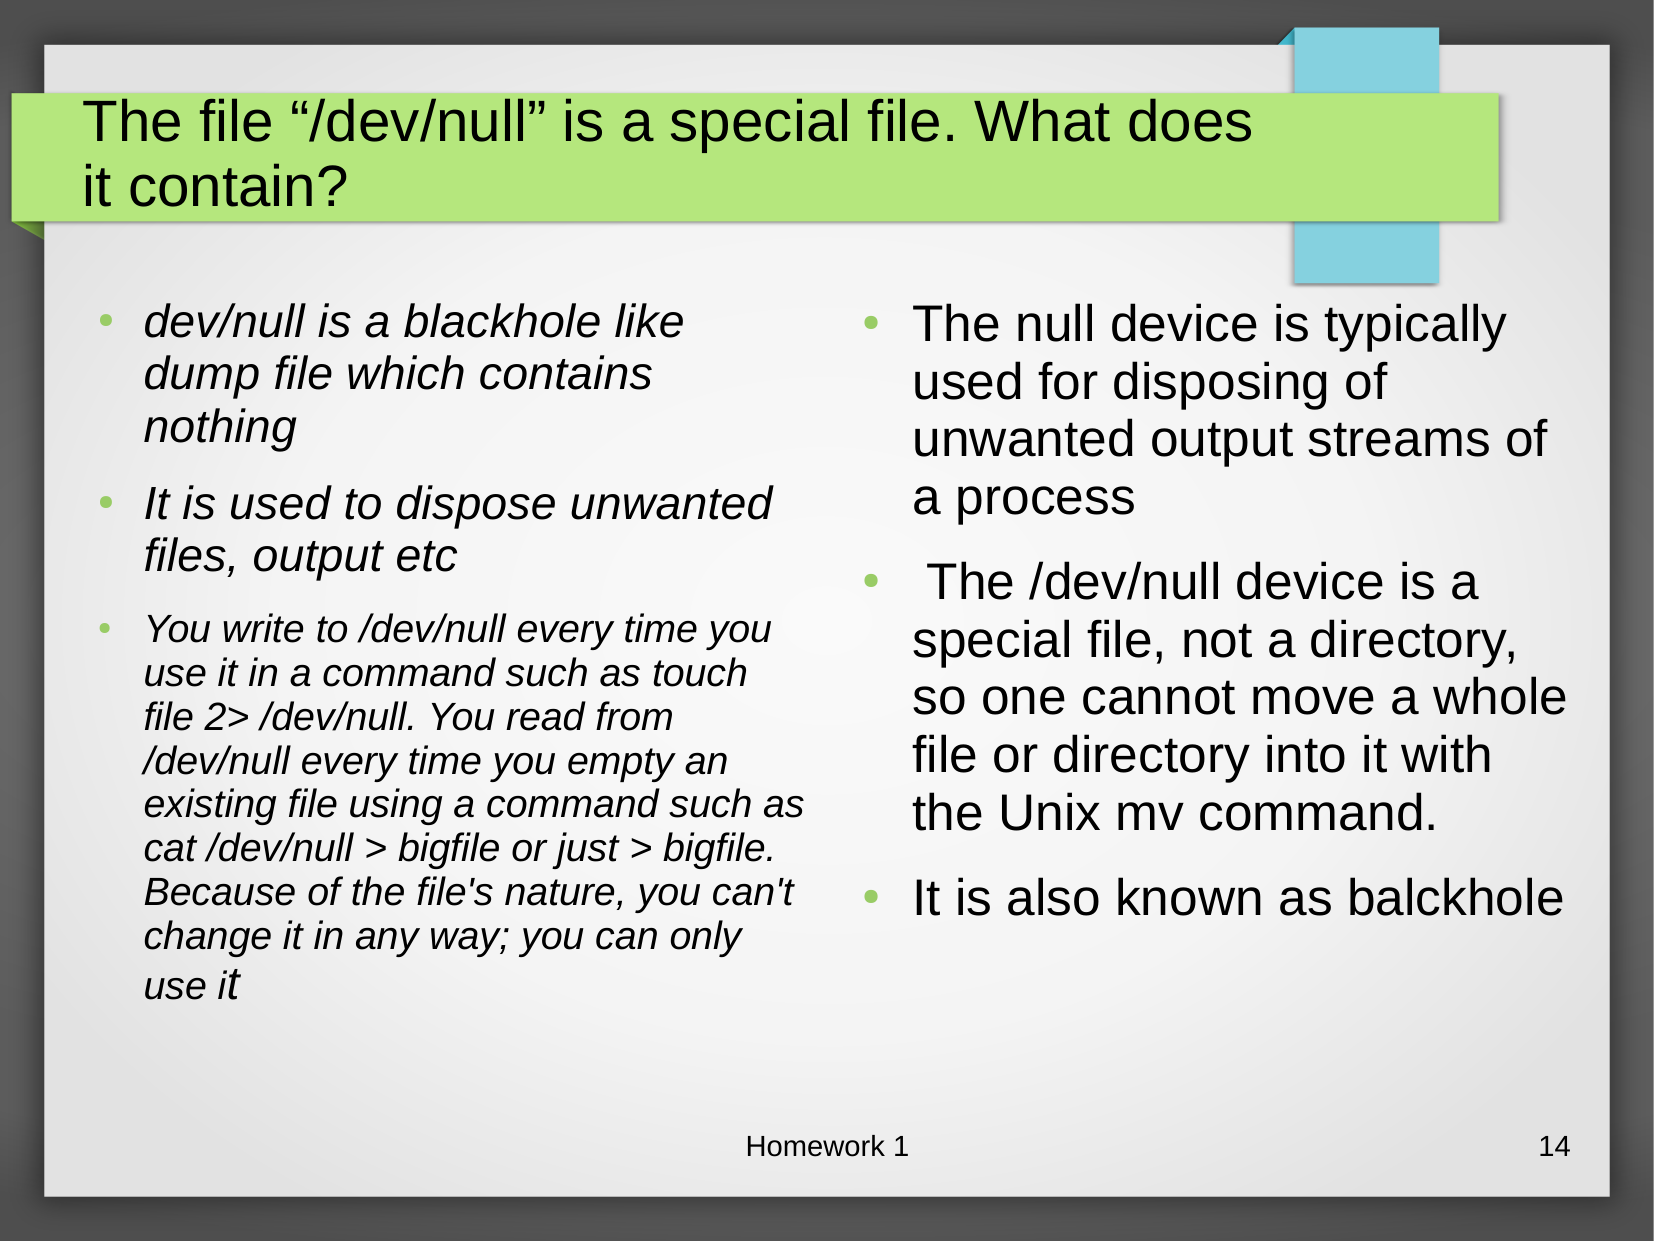

# The file “/dev/null” is a special file. What does it contain?
dev/null is a blackhole like dump file which contains nothing
It is used to dispose unwanted files, output etc
You write to /dev/null every time you use it in a command such as touch file 2> /dev/null. You read from /dev/null every time you empty an existing file using a command such as cat /dev/null > bigfile or just > bigfile. Because of the file's nature, you can't change it in any way; you can only use it
The null device is typically used for disposing of unwanted output streams of a process
 The /dev/null device is a special file, not a directory, so one cannot move a whole file or directory into it with the Unix mv command.
It is also known as balckhole
Homework 1
14